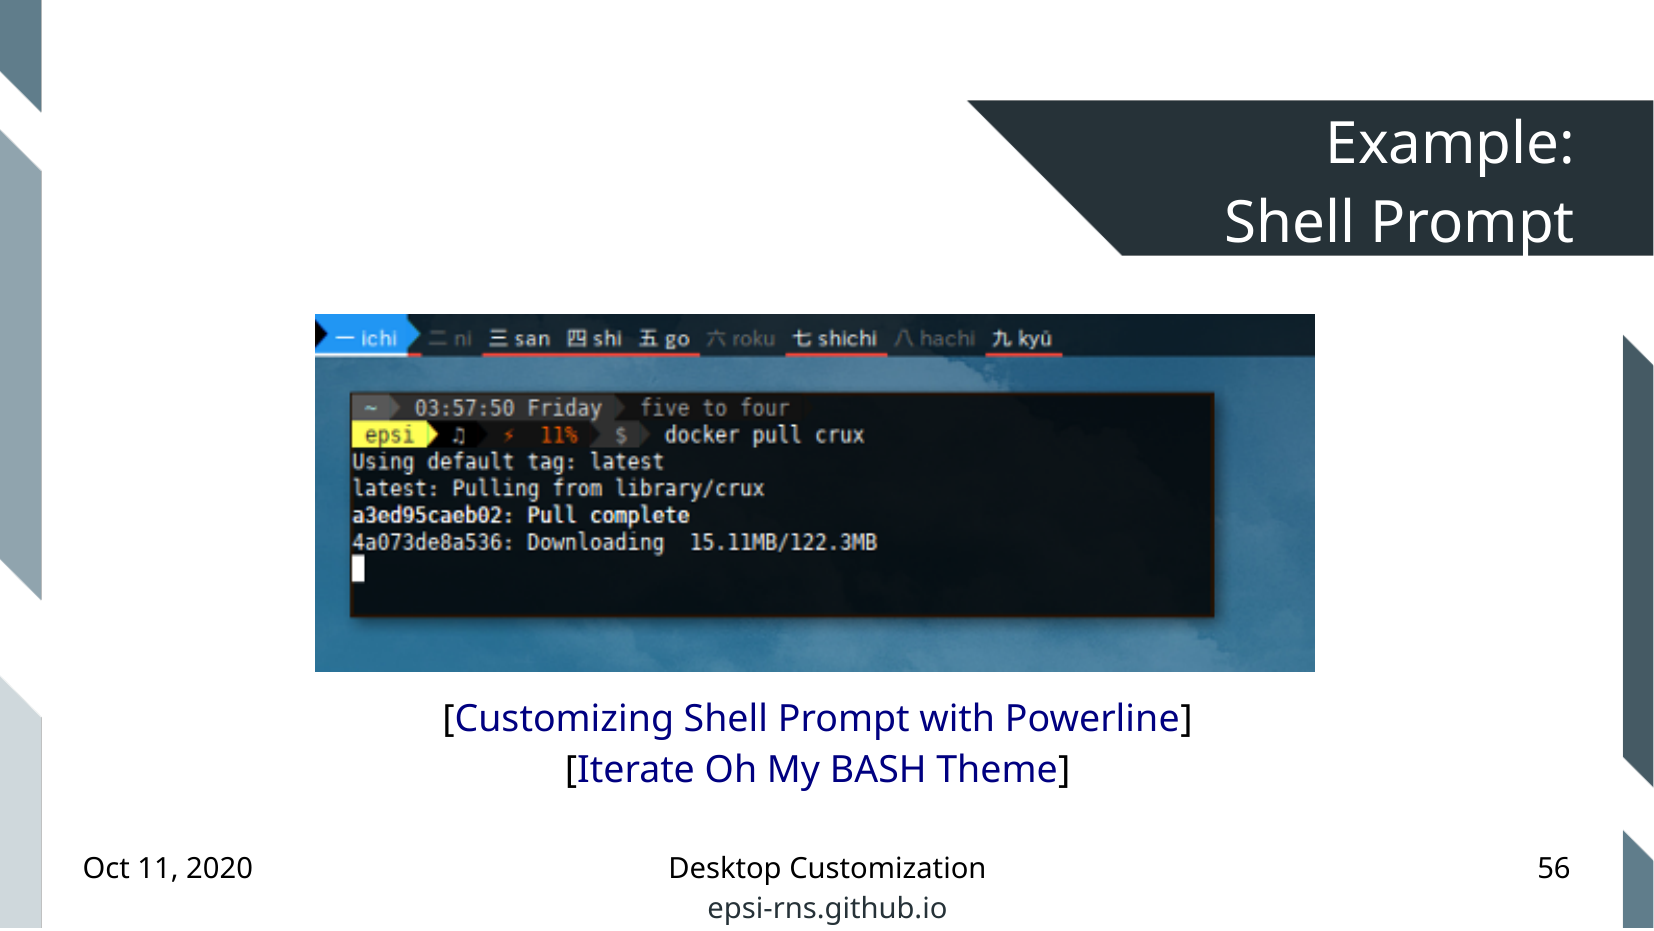

# Example: Shell Prompt
[Customizing Shell Prompt with Powerline]
[Iterate Oh My BASH Theme]
Oct 11, 2020
Desktop Customization
56